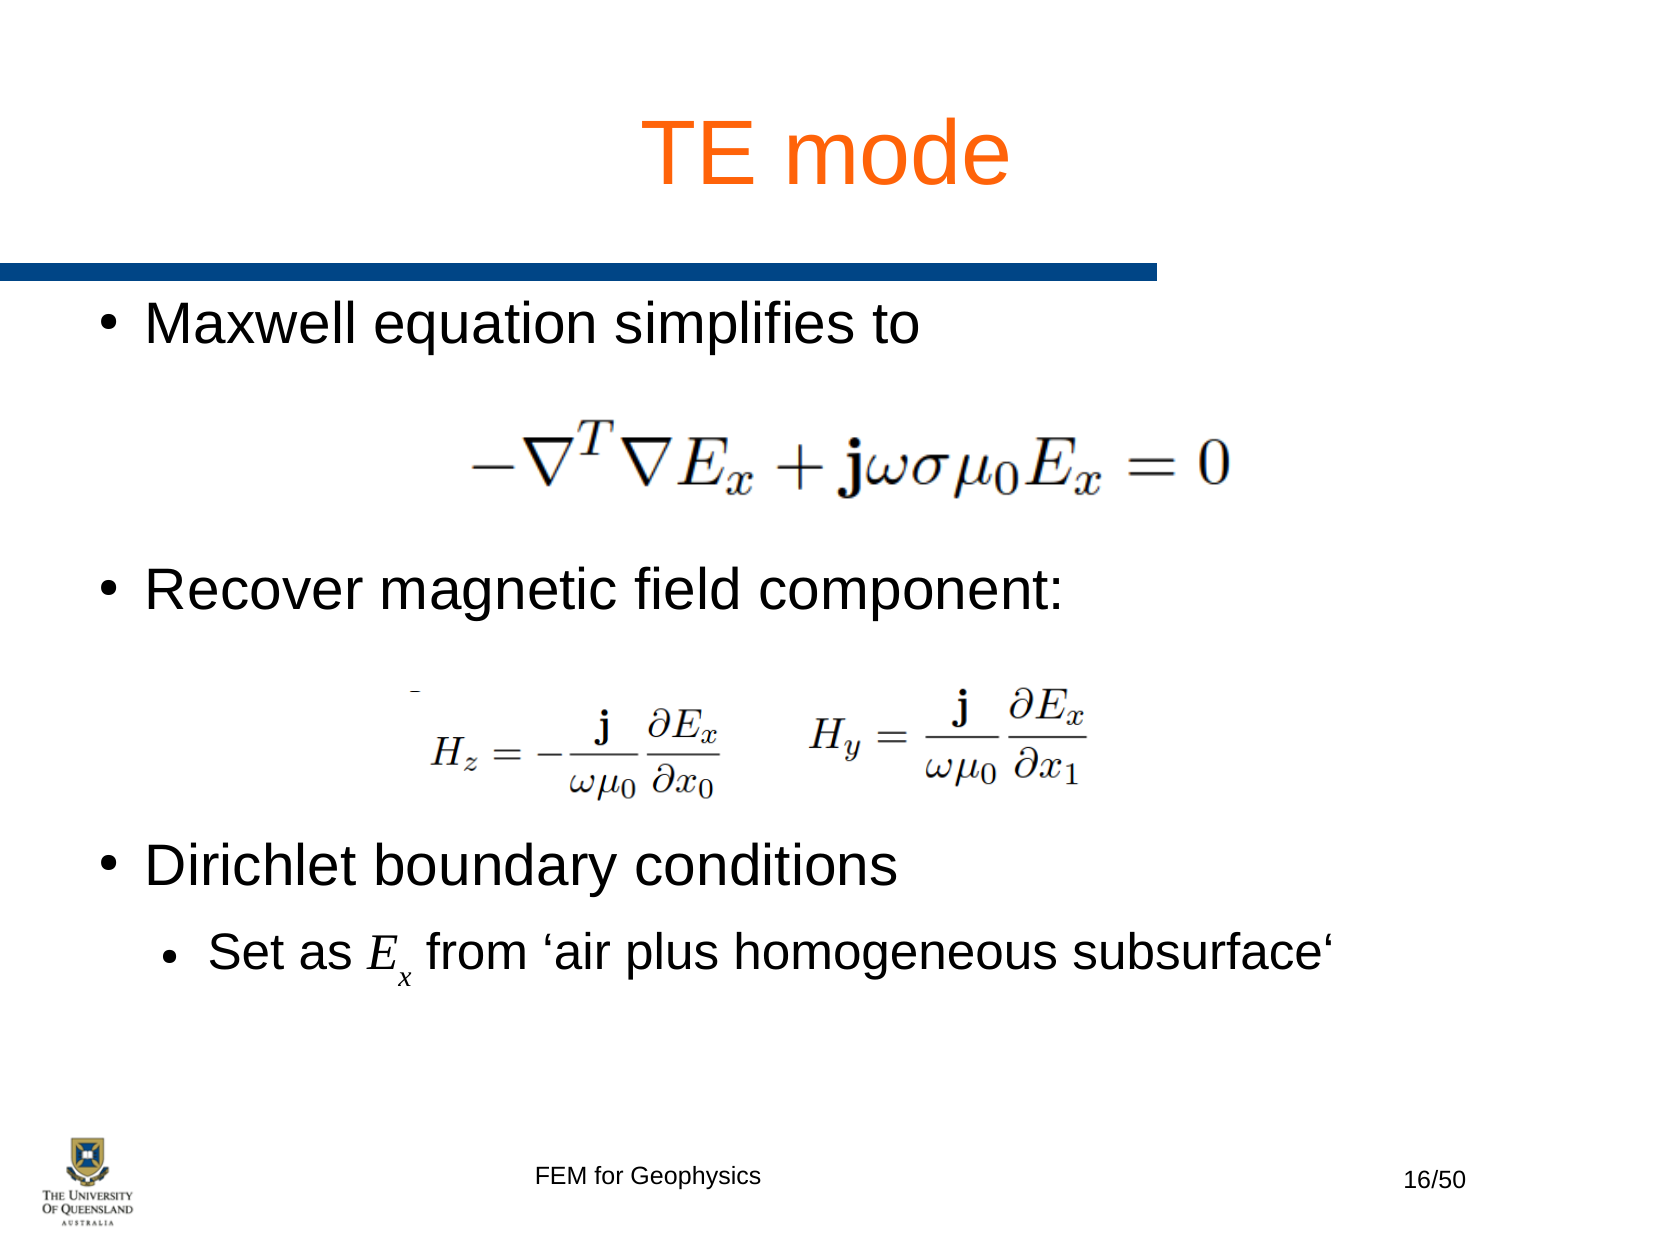

# TE mode
Maxwell equation simplifies to
Recover magnetic field component:
Dirichlet boundary conditions
Set as Ex from ‘air plus homogeneous subsurface‘